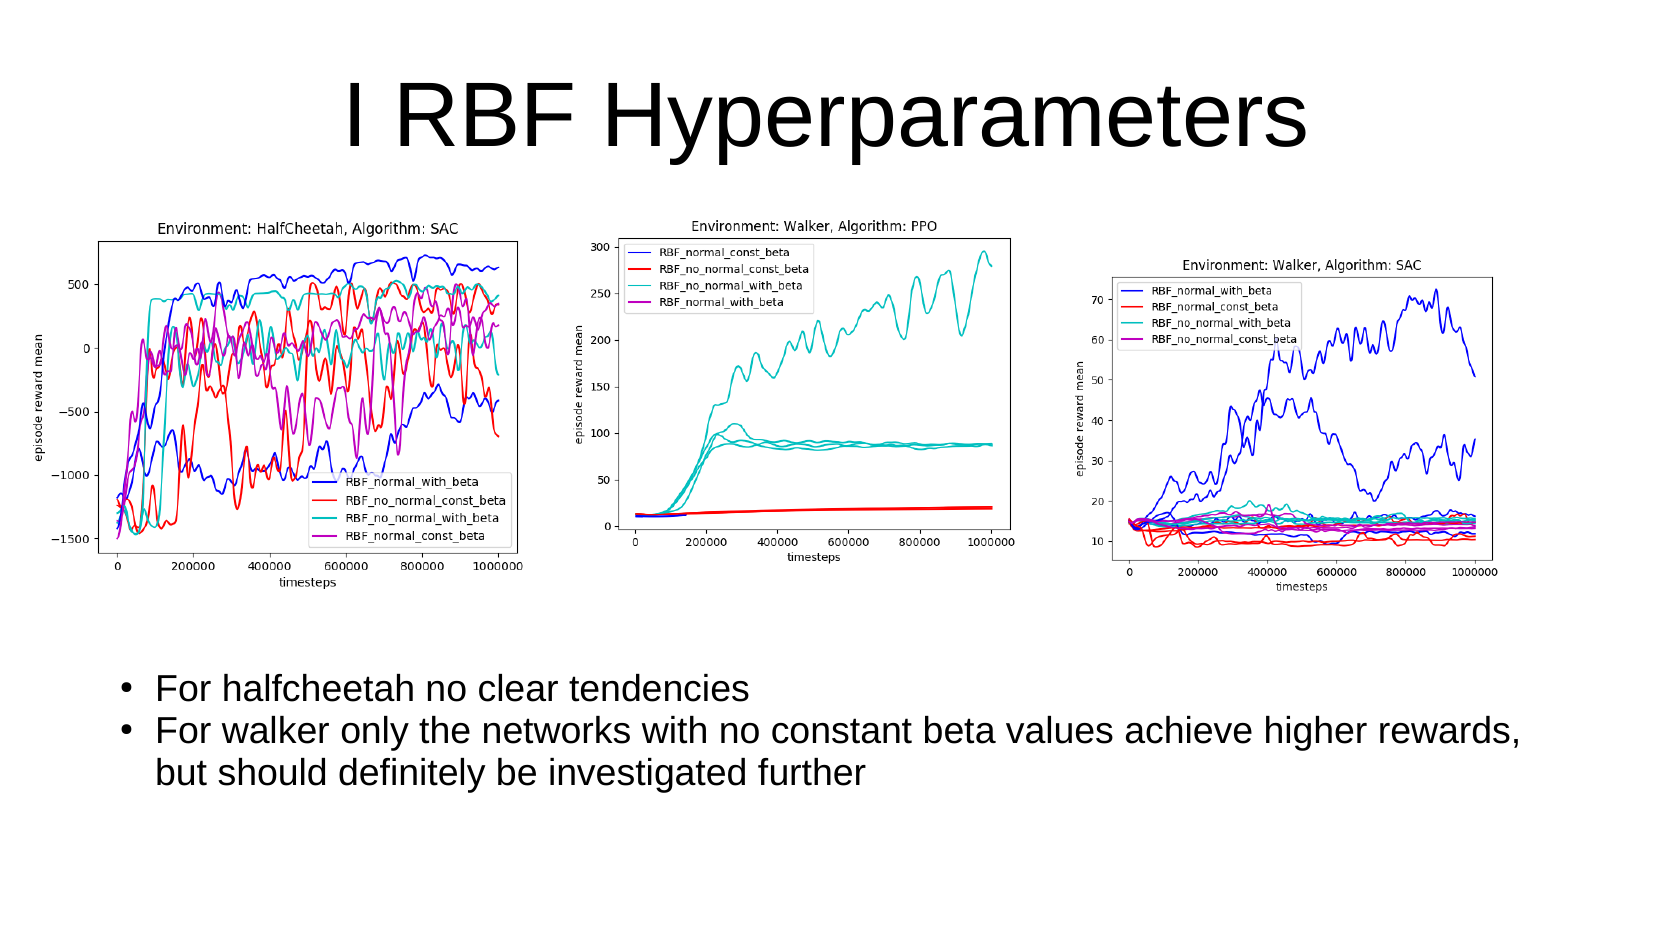

# I RBF Hyperparameters
For halfcheetah no clear tendencies
For walker only the networks with no constant beta values achieve higher rewards, but should definitely be investigated further